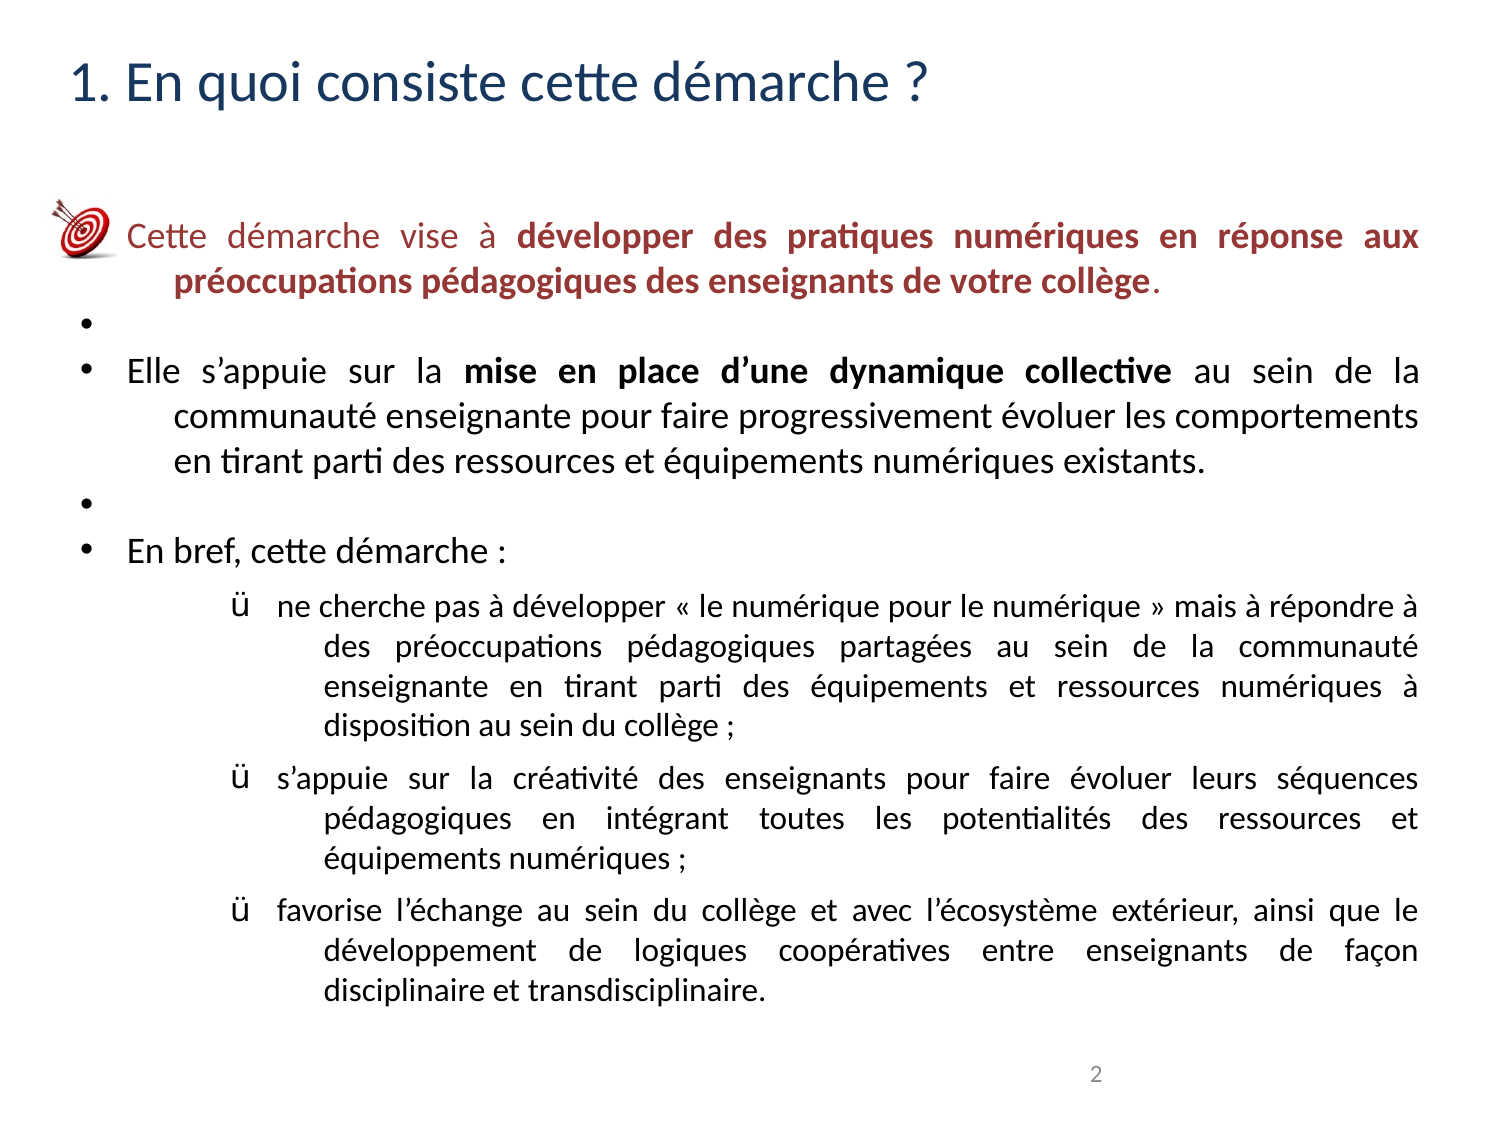

# 1. En quoi consiste cette démarche ?
Cette démarche vise à développer des pratiques numériques en réponse aux préoccupations pédagogiques des enseignants de votre collège.
Elle s’appuie sur la mise en place d’une dynamique collective au sein de la communauté enseignante pour faire progressivement évoluer les comportements en tirant parti des ressources et équipements numériques existants.
En bref, cette démarche :
ne cherche pas à développer « le numérique pour le numérique » mais à répondre à des préoccupations pédagogiques partagées au sein de la communauté enseignante en tirant parti des équipements et ressources numériques à disposition au sein du collège ;
s’appuie sur la créativité des enseignants pour faire évoluer leurs séquences pédagogiques en intégrant toutes les potentialités des ressources et équipements numériques ;
favorise l’échange au sein du collège et avec l’écosystème extérieur, ainsi que le développement de logiques coopératives entre enseignants de façon disciplinaire et transdisciplinaire.